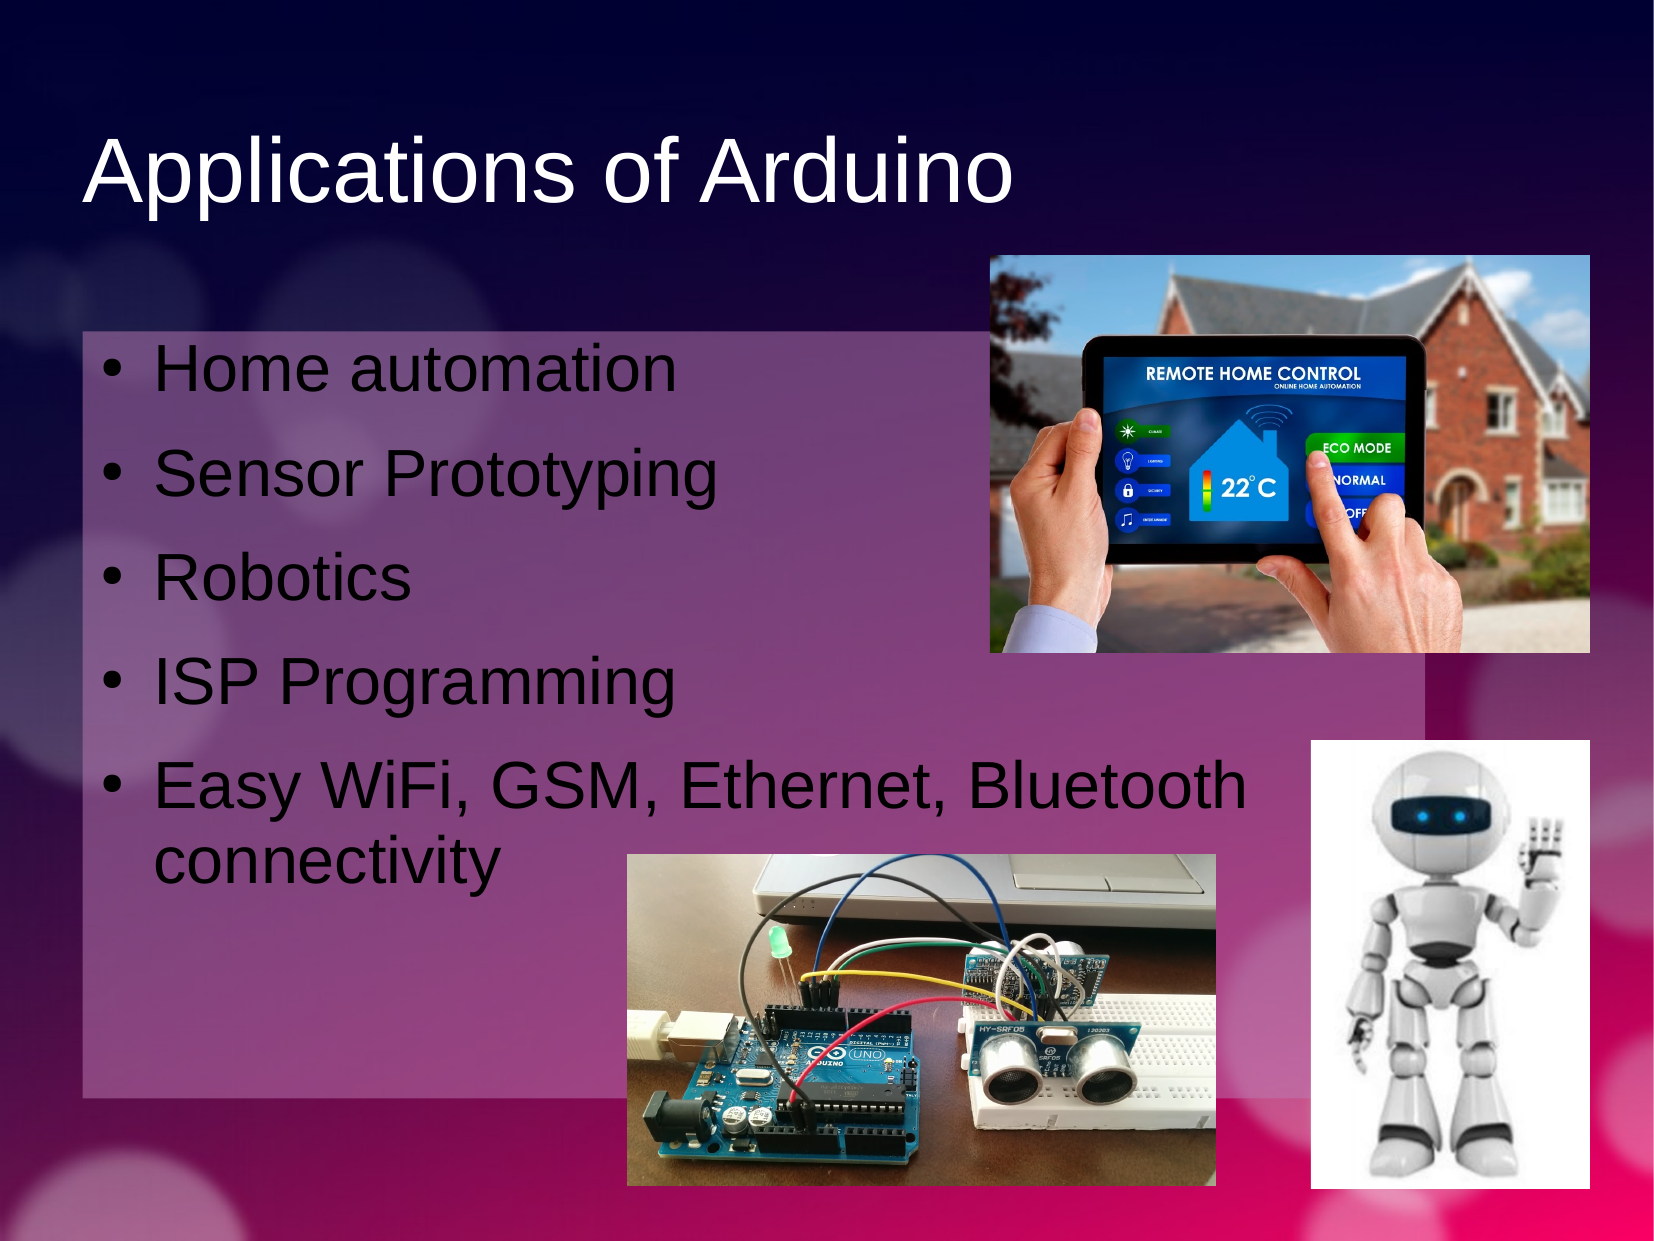

# Applications of Arduino
Home automation
Sensor Prototyping
Robotics
ISP Programming
Easy WiFi, GSM, Ethernet, Bluetooth connectivity